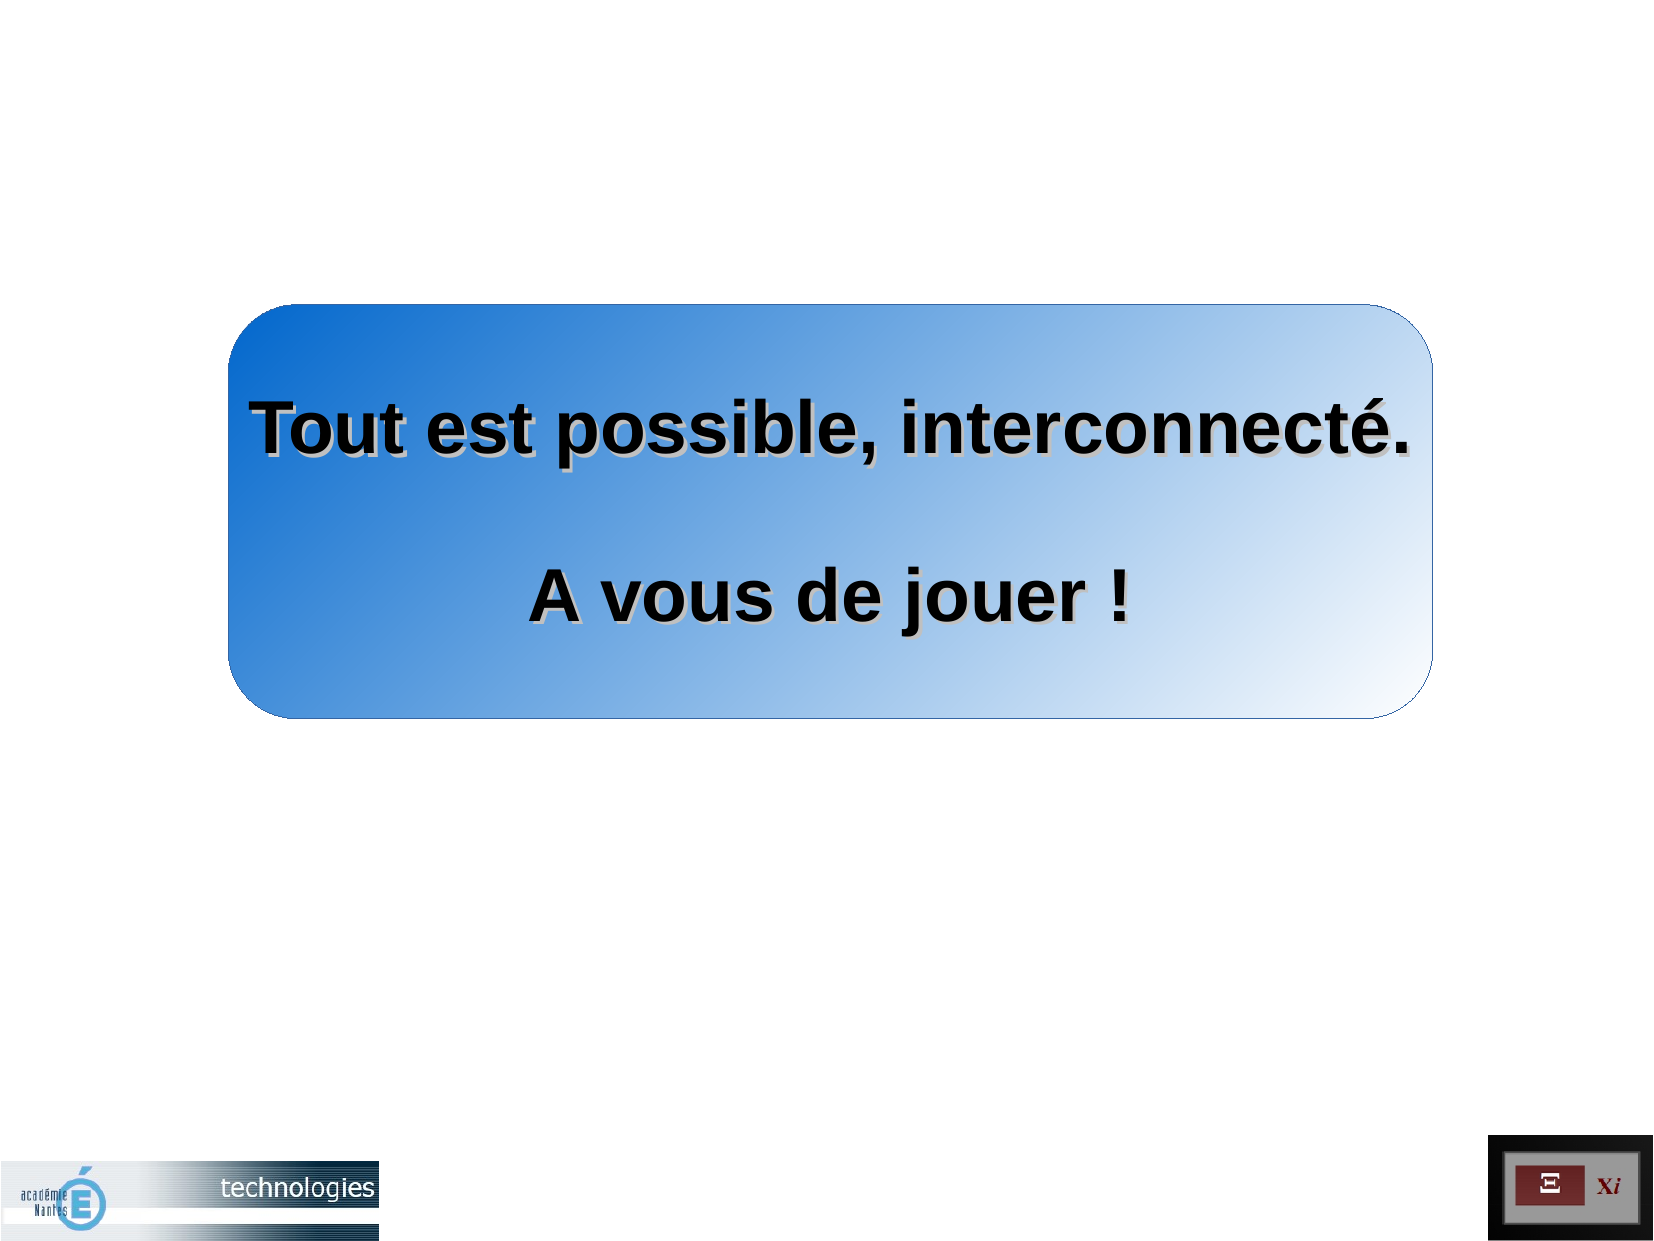

Tout est possible, interconnecté.
A vous de jouer !